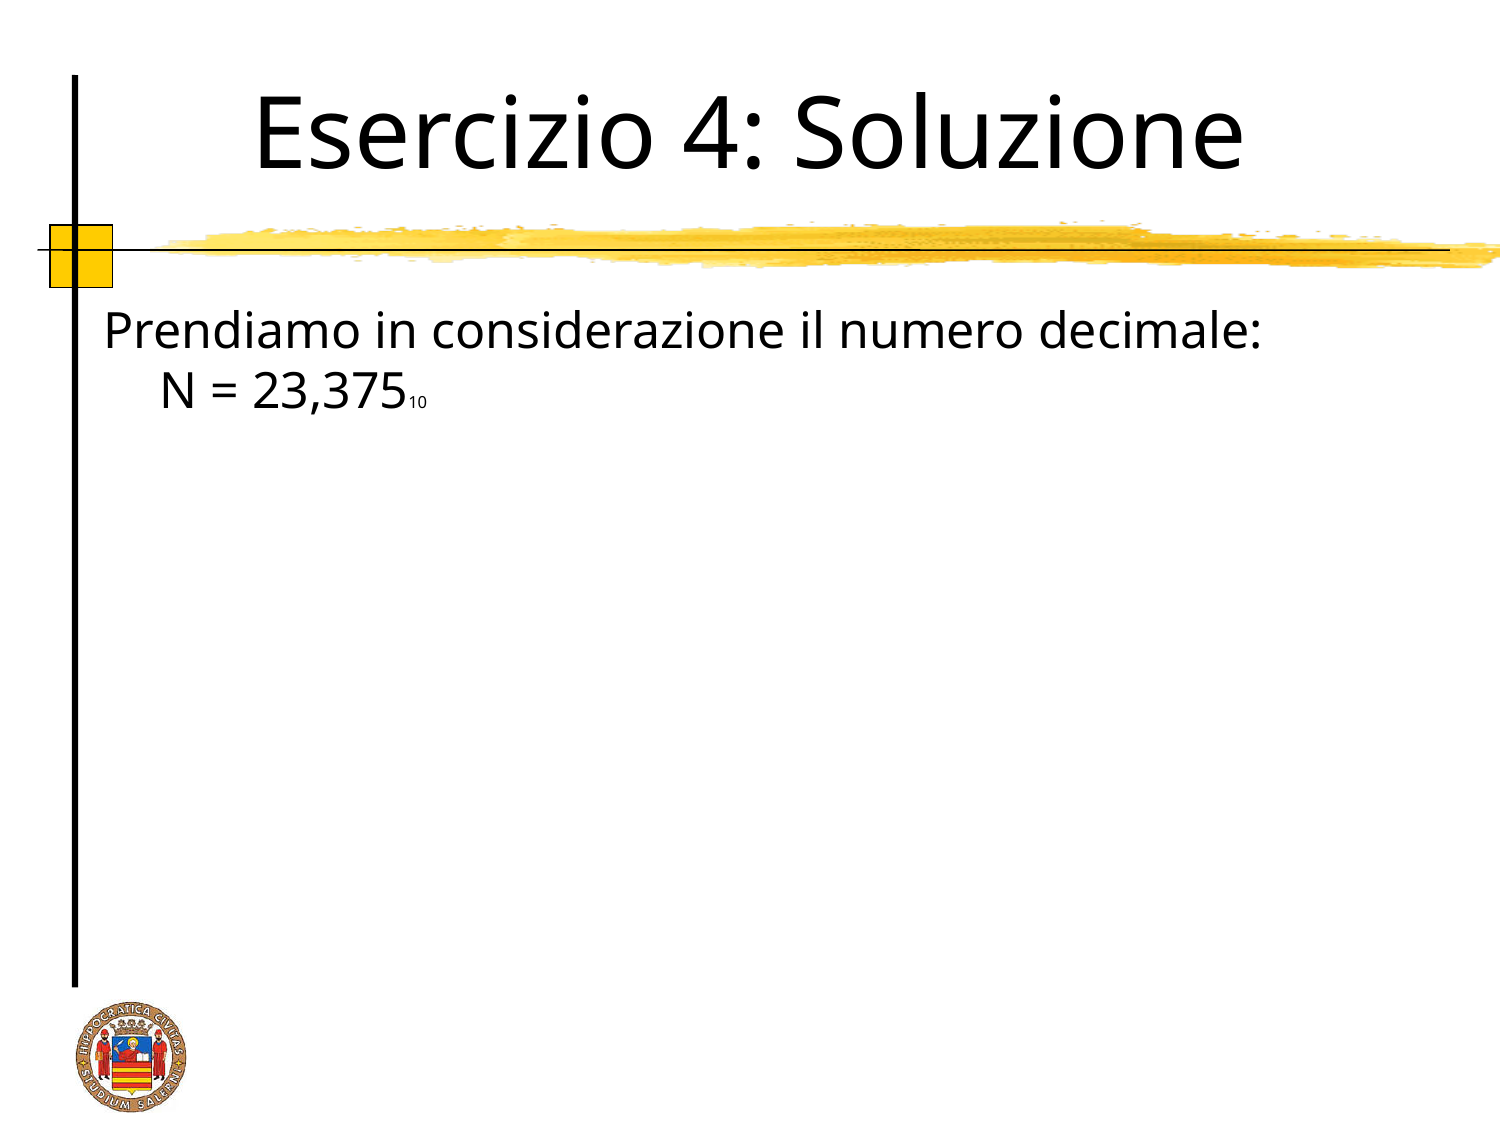

Esercizio 4: Soluzione
# Prendiamo in considerazione il numero decimale: N = 23,37510